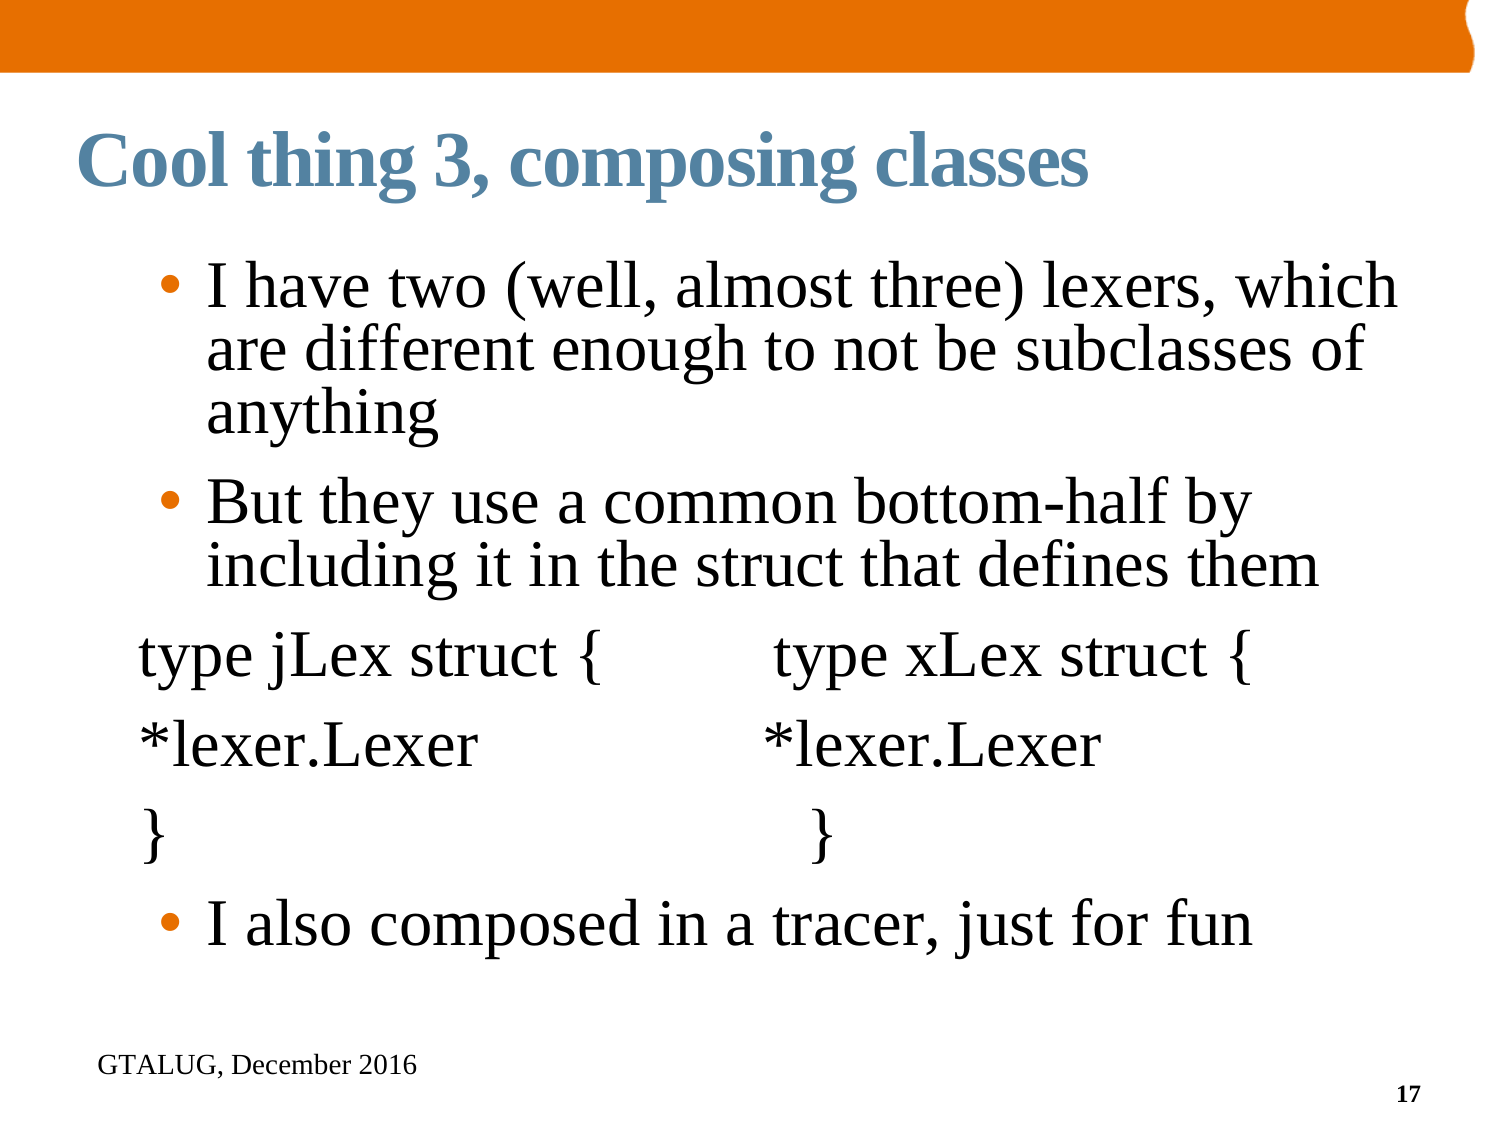

# Cool thing 3, composing classes
I have two (well, almost three) lexers, which are different enough to not be subclasses of anything
But they use a common bottom-half by including it in the struct that defines them
type jLex struct { type xLex struct {
*lexer.Lexer *lexer.Lexer
} }
I also composed in a tracer, just for fun